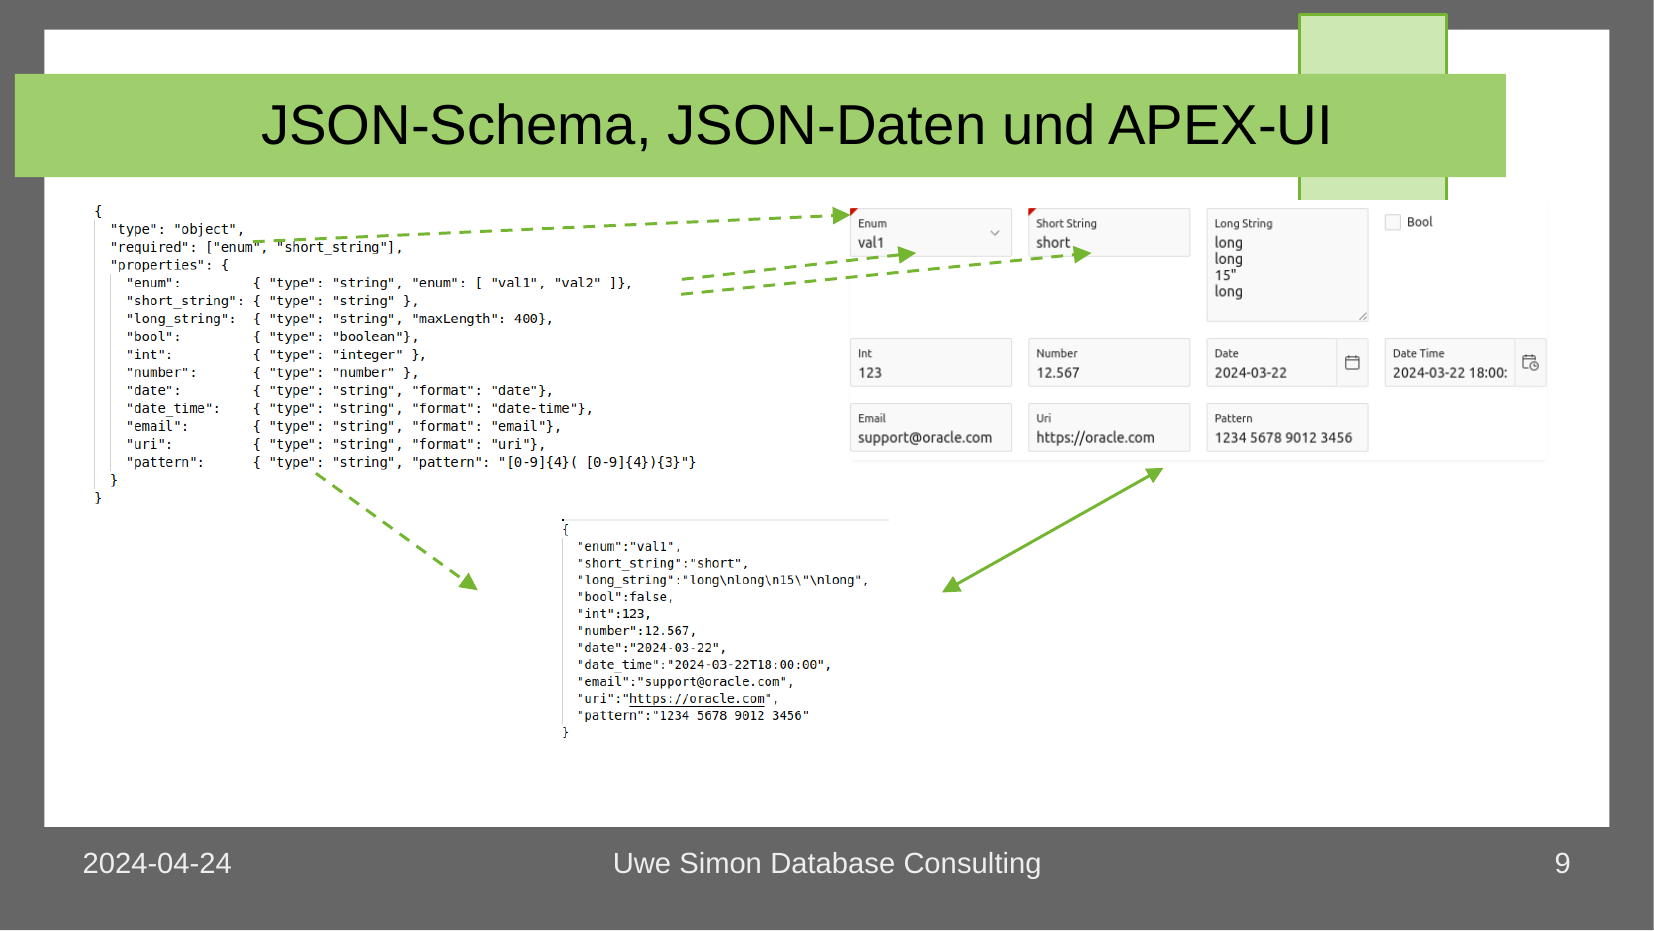

# JSON-Schema, JSON-Daten und APEX-UI
2024-04-24
Uwe Simon Database Consulting
9